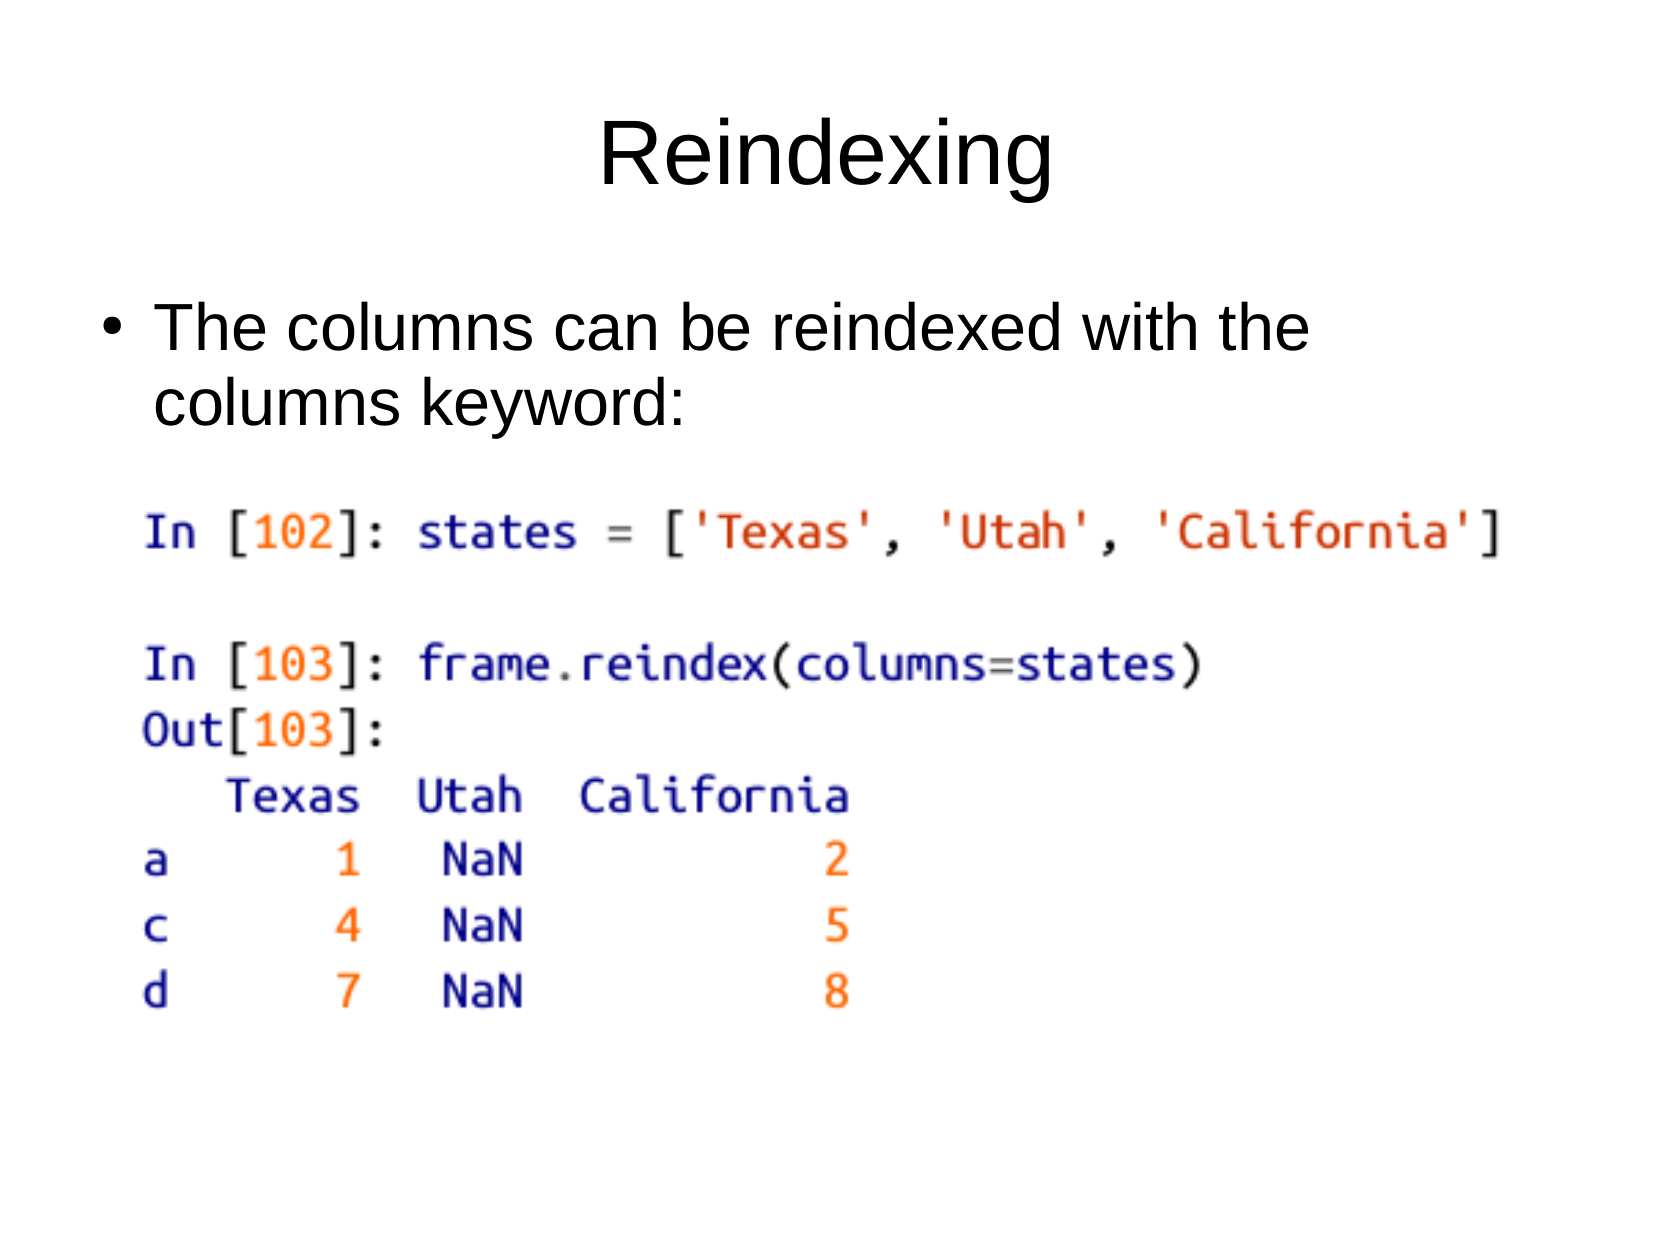

# Reindexing
The columns can be reindexed with the columns keyword: